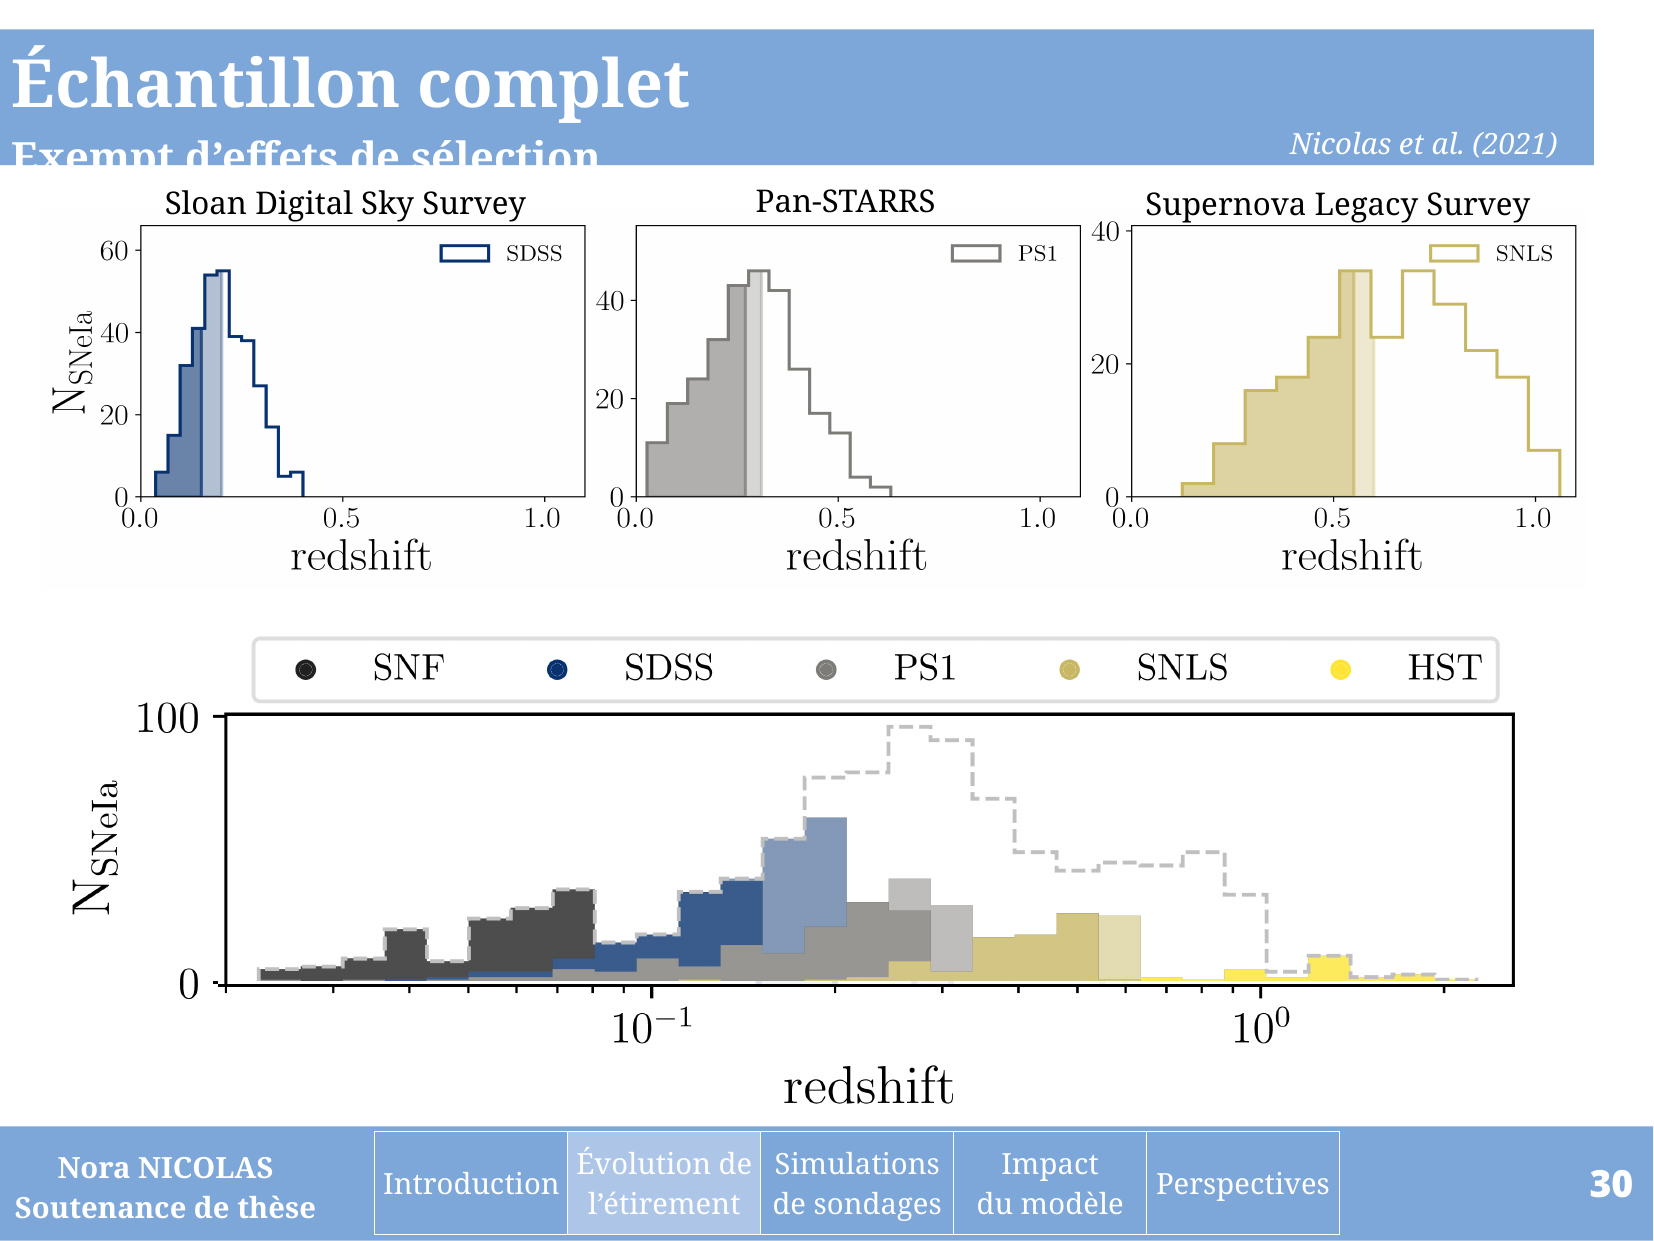

# Échantillon complet Exempt d’effets de sélection
Nicolas et al. (2021)
Pan-STARRS
Sloan Digital Sky Survey
Supernova Legacy Survey
30
Introduction
Évolution de
l’étirement
Simulations
de sondages
Impact
du modèle
Perspectives